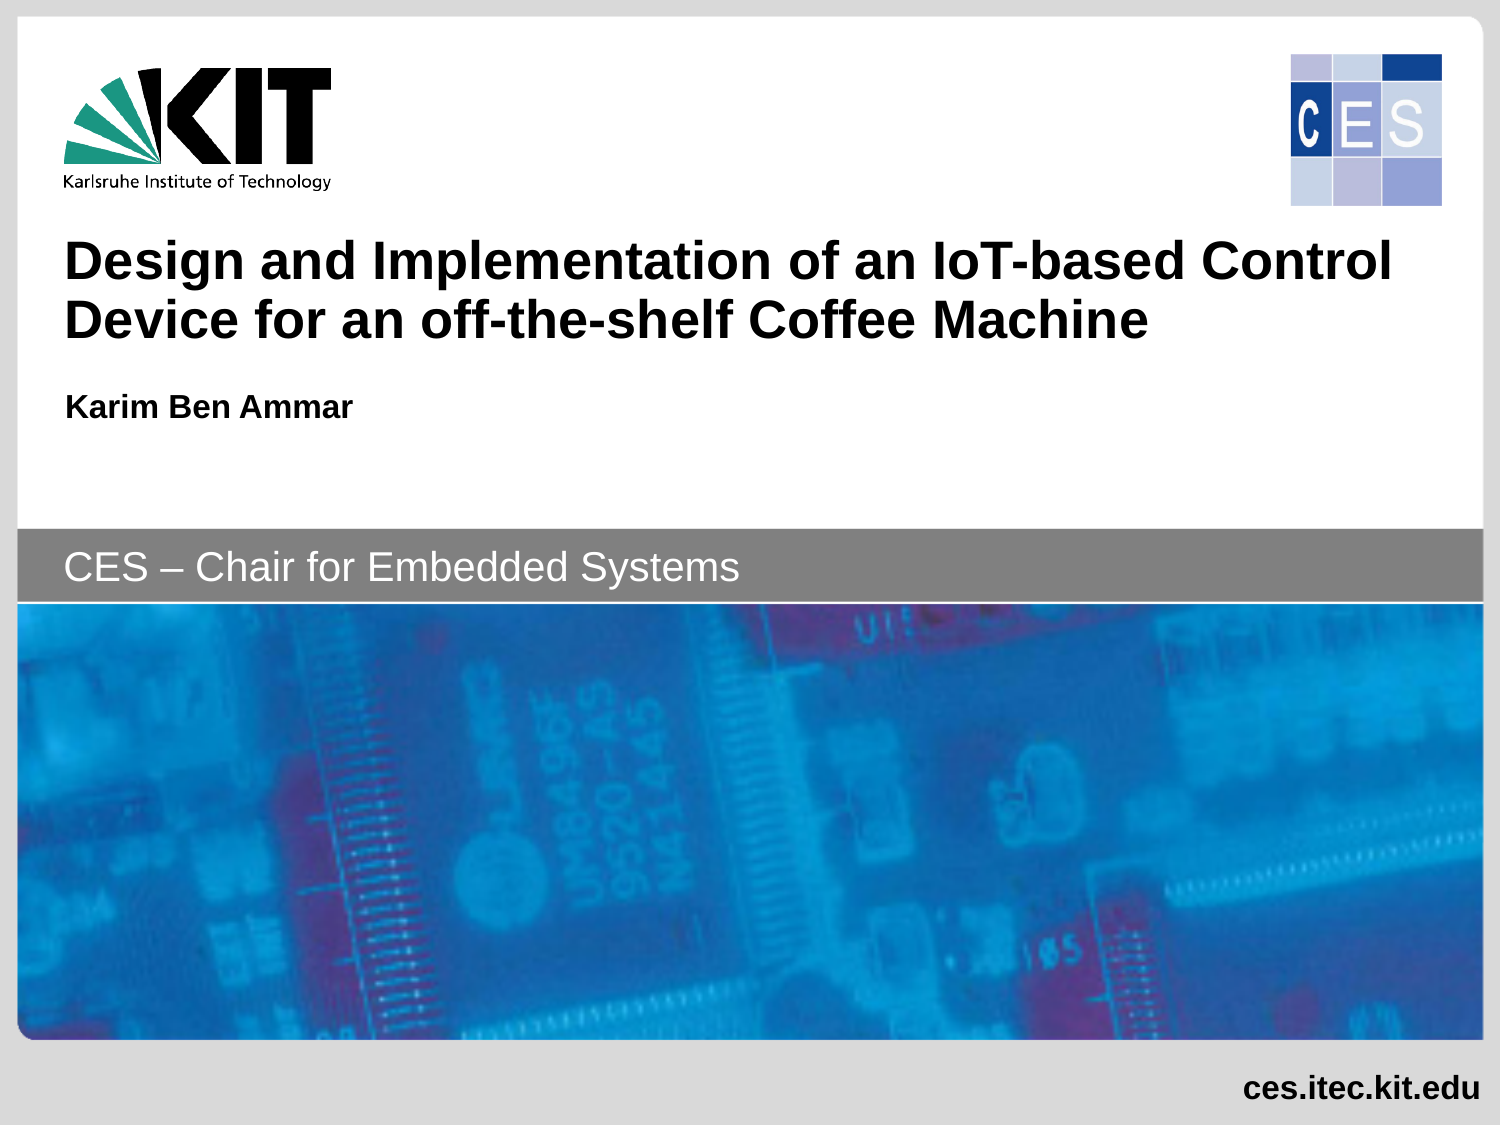

Design and Implementation of an IoT-based Control Device for an off-the-shelf Coffee Machine
Karim Ben Ammar